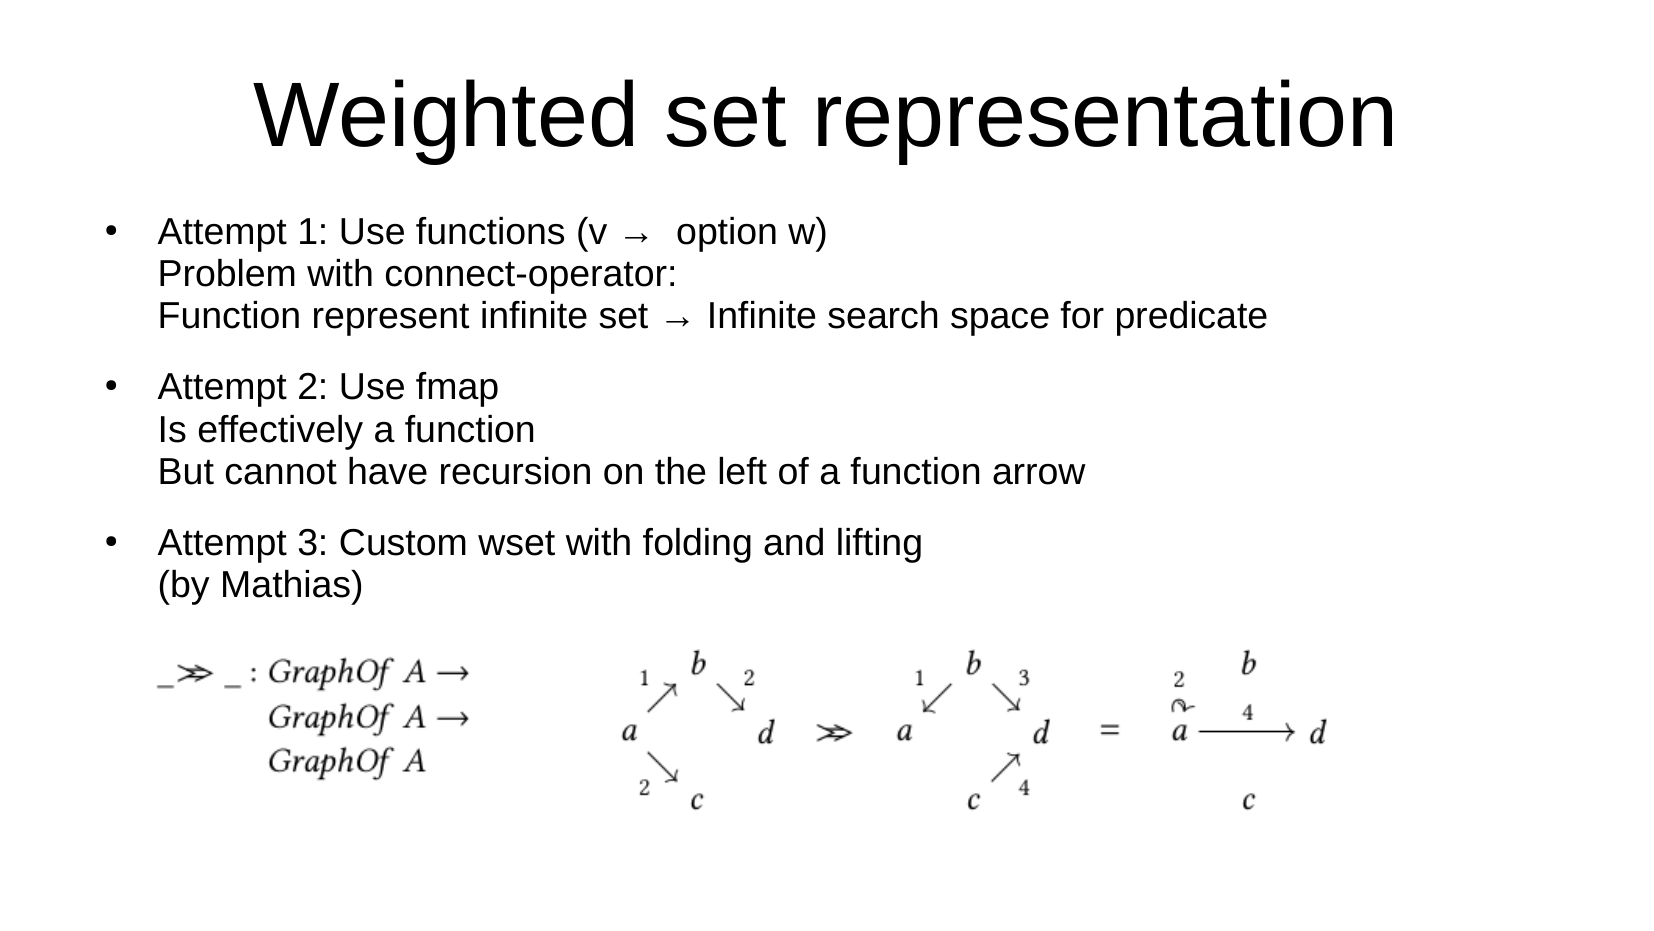

# Weighted set representation
Attempt 1: Use functions (v → option w)
Problem with connect-operator:
Function represent infinite set → Infinite search space for predicate
Attempt 2: Use fmap
Is effectively a function
But cannot have recursion on the left of a function arrow
Attempt 3: Custom wset with folding and lifting
(by Mathias)